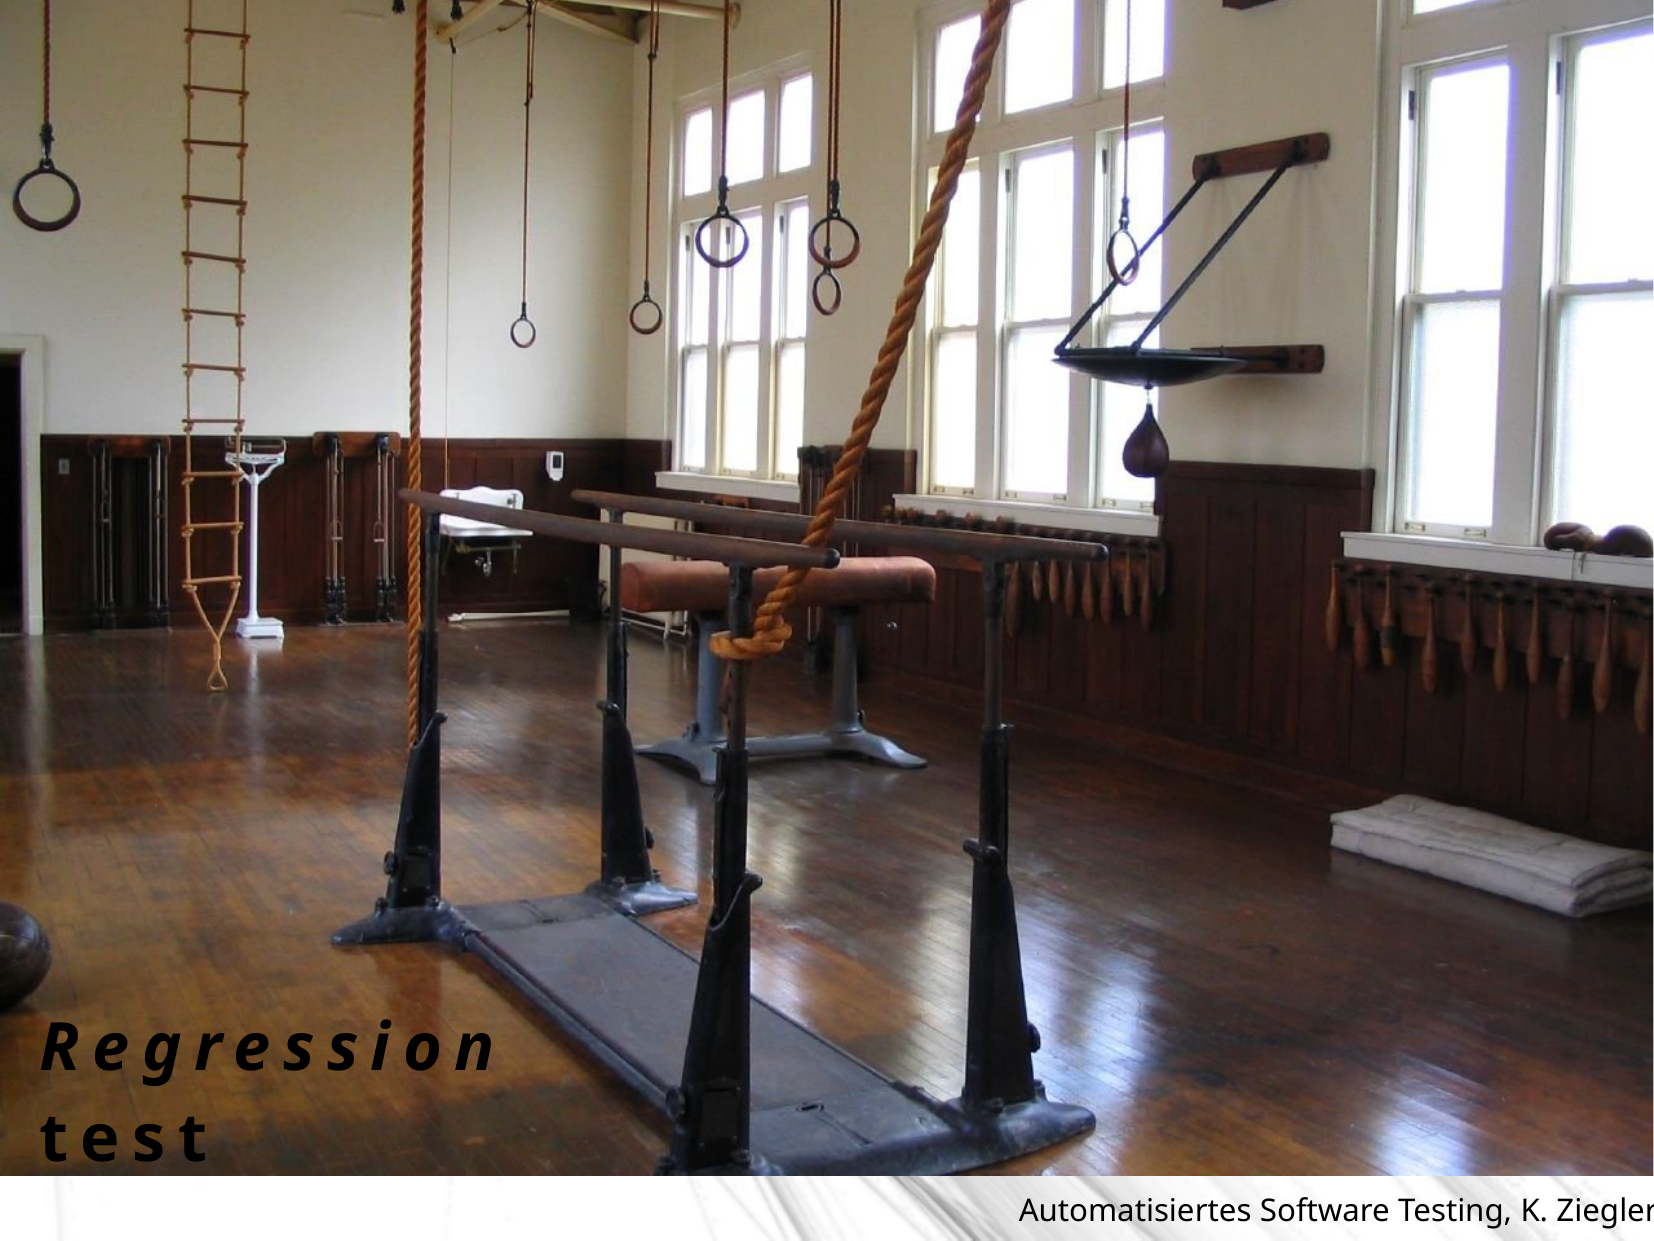

#
Regression
test
Automatisiertes Software Testing, K. Ziegler